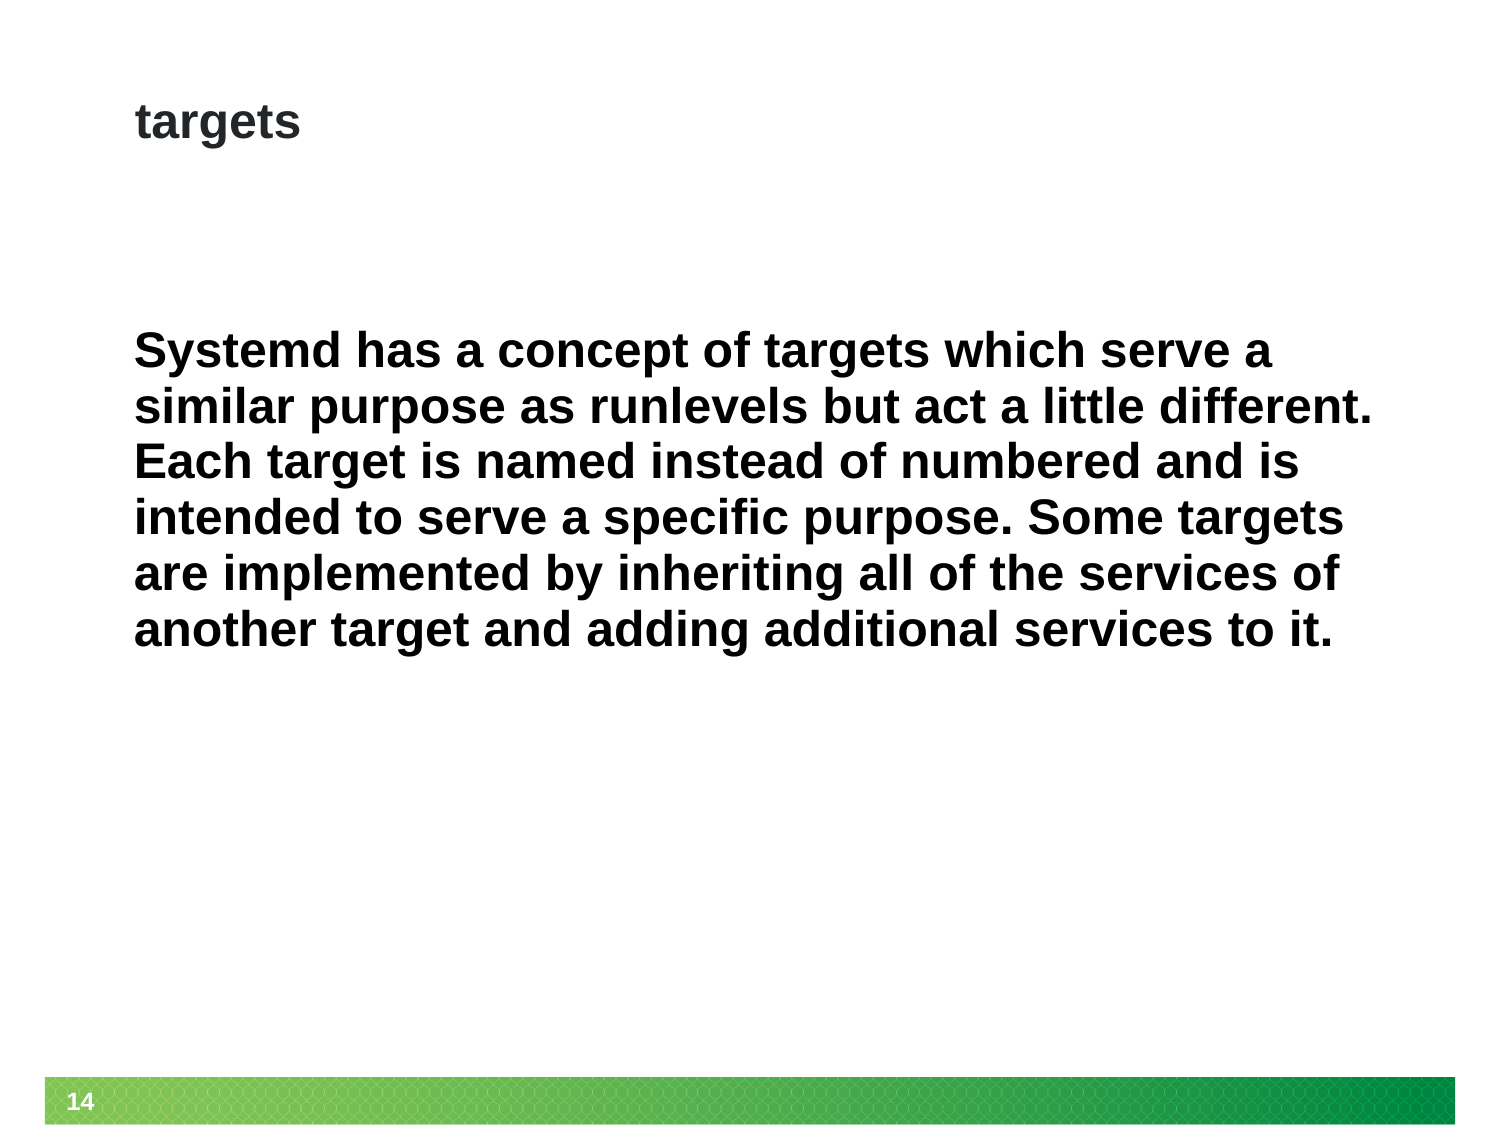

# targets
Systemd has a concept of targets which serve a similar purpose as runlevels but act a little different. Each target is named instead of numbered and is intended to serve a specific purpose. Some targets are implemented by inheriting all of the services of another target and adding additional services to it.